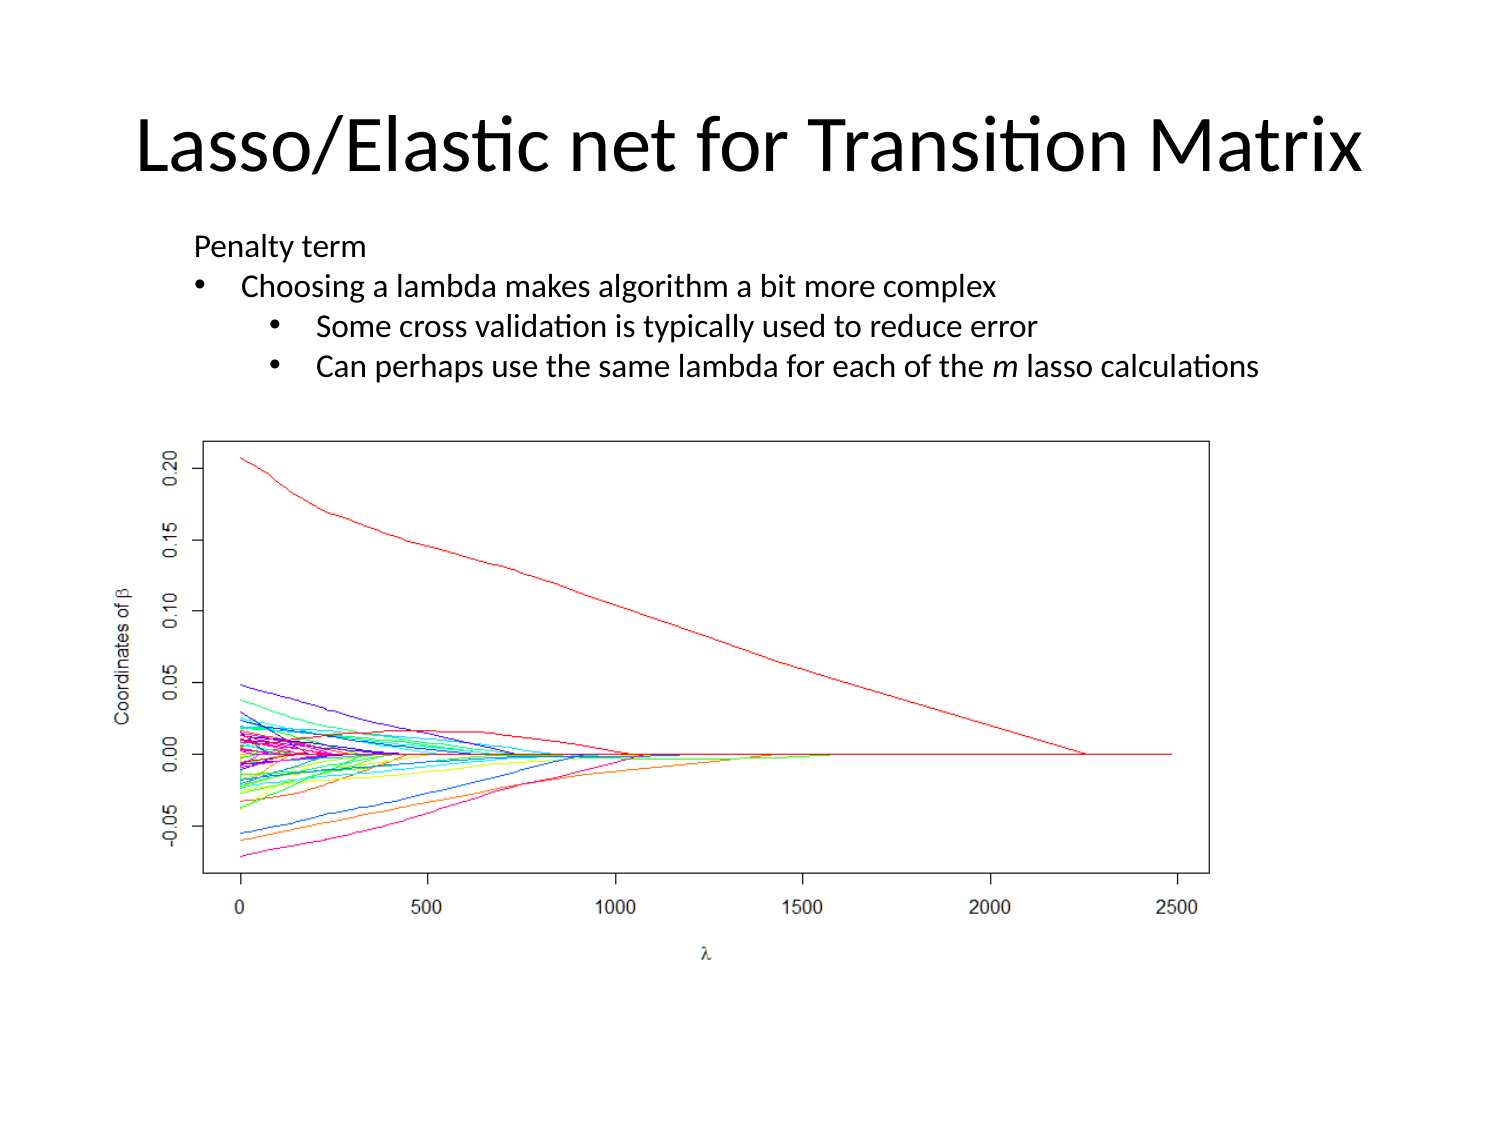

# Lasso/Elastic net for Transition Matrix
Penalty term
Choosing a lambda makes algorithm a bit more complex
Some cross validation is typically used to reduce error
Can perhaps use the same lambda for each of the m lasso calculations